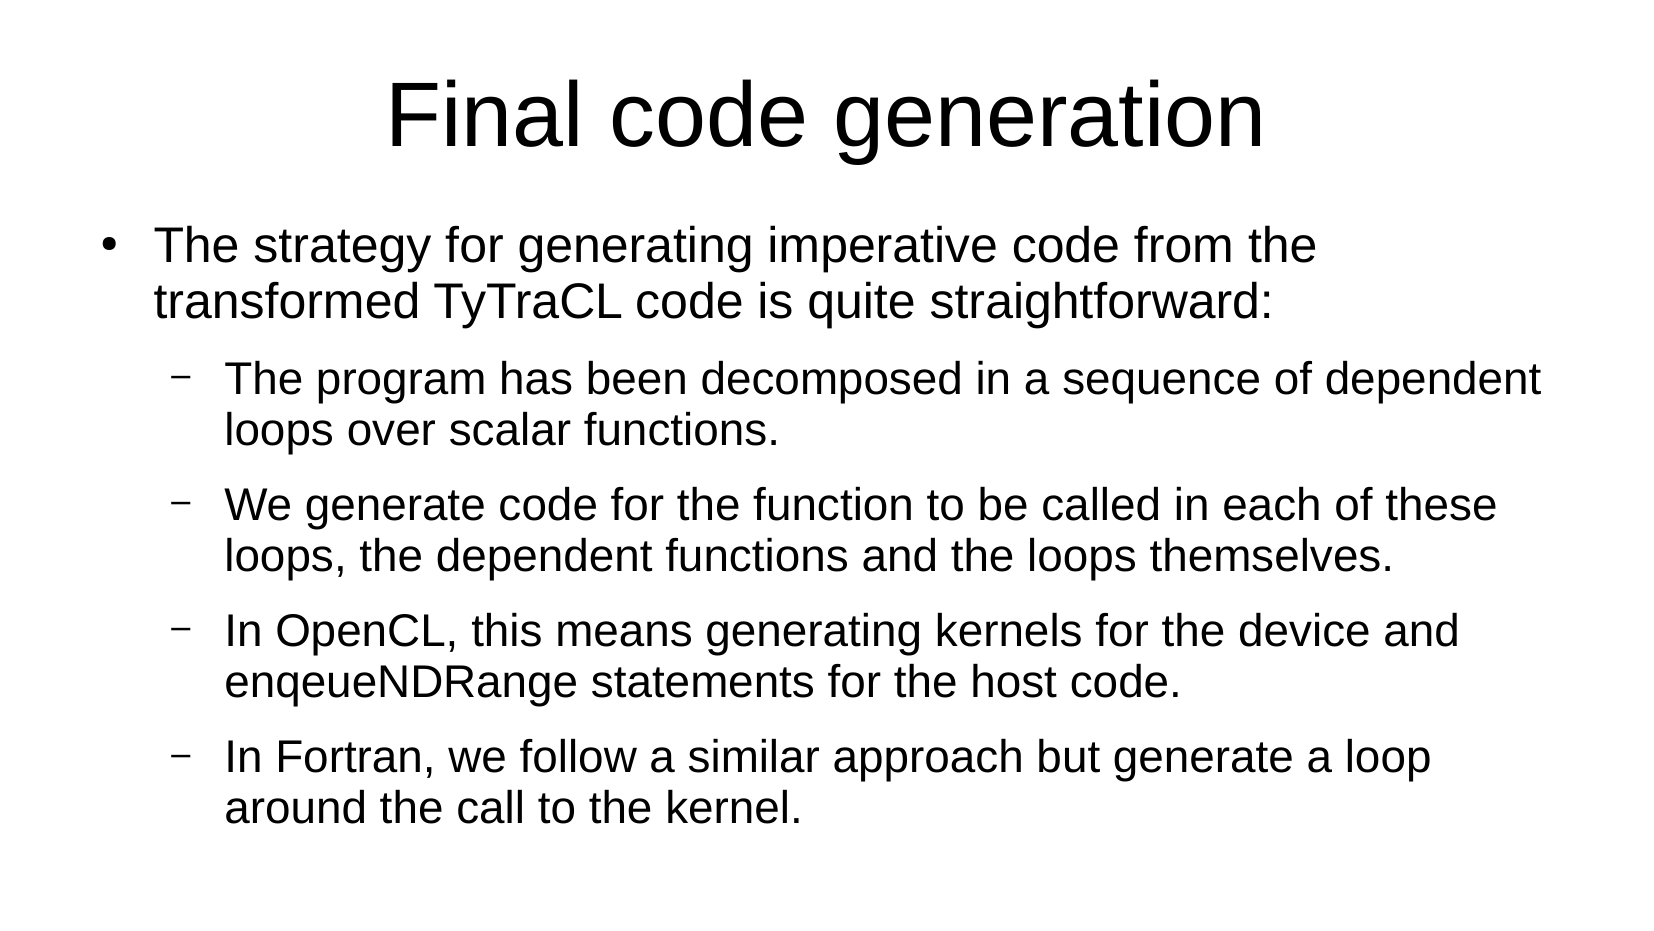

# Final code generation
The strategy for generating imperative code from the transformed TyTraCL code is quite straightforward:
The program has been decomposed in a sequence of dependent loops over scalar functions.
We generate code for the function to be called in each of these loops, the dependent functions and the loops themselves.
In OpenCL, this means generating kernels for the device and enqeueNDRange statements for the host code.
In Fortran, we follow a similar approach but generate a loop around the call to the kernel.